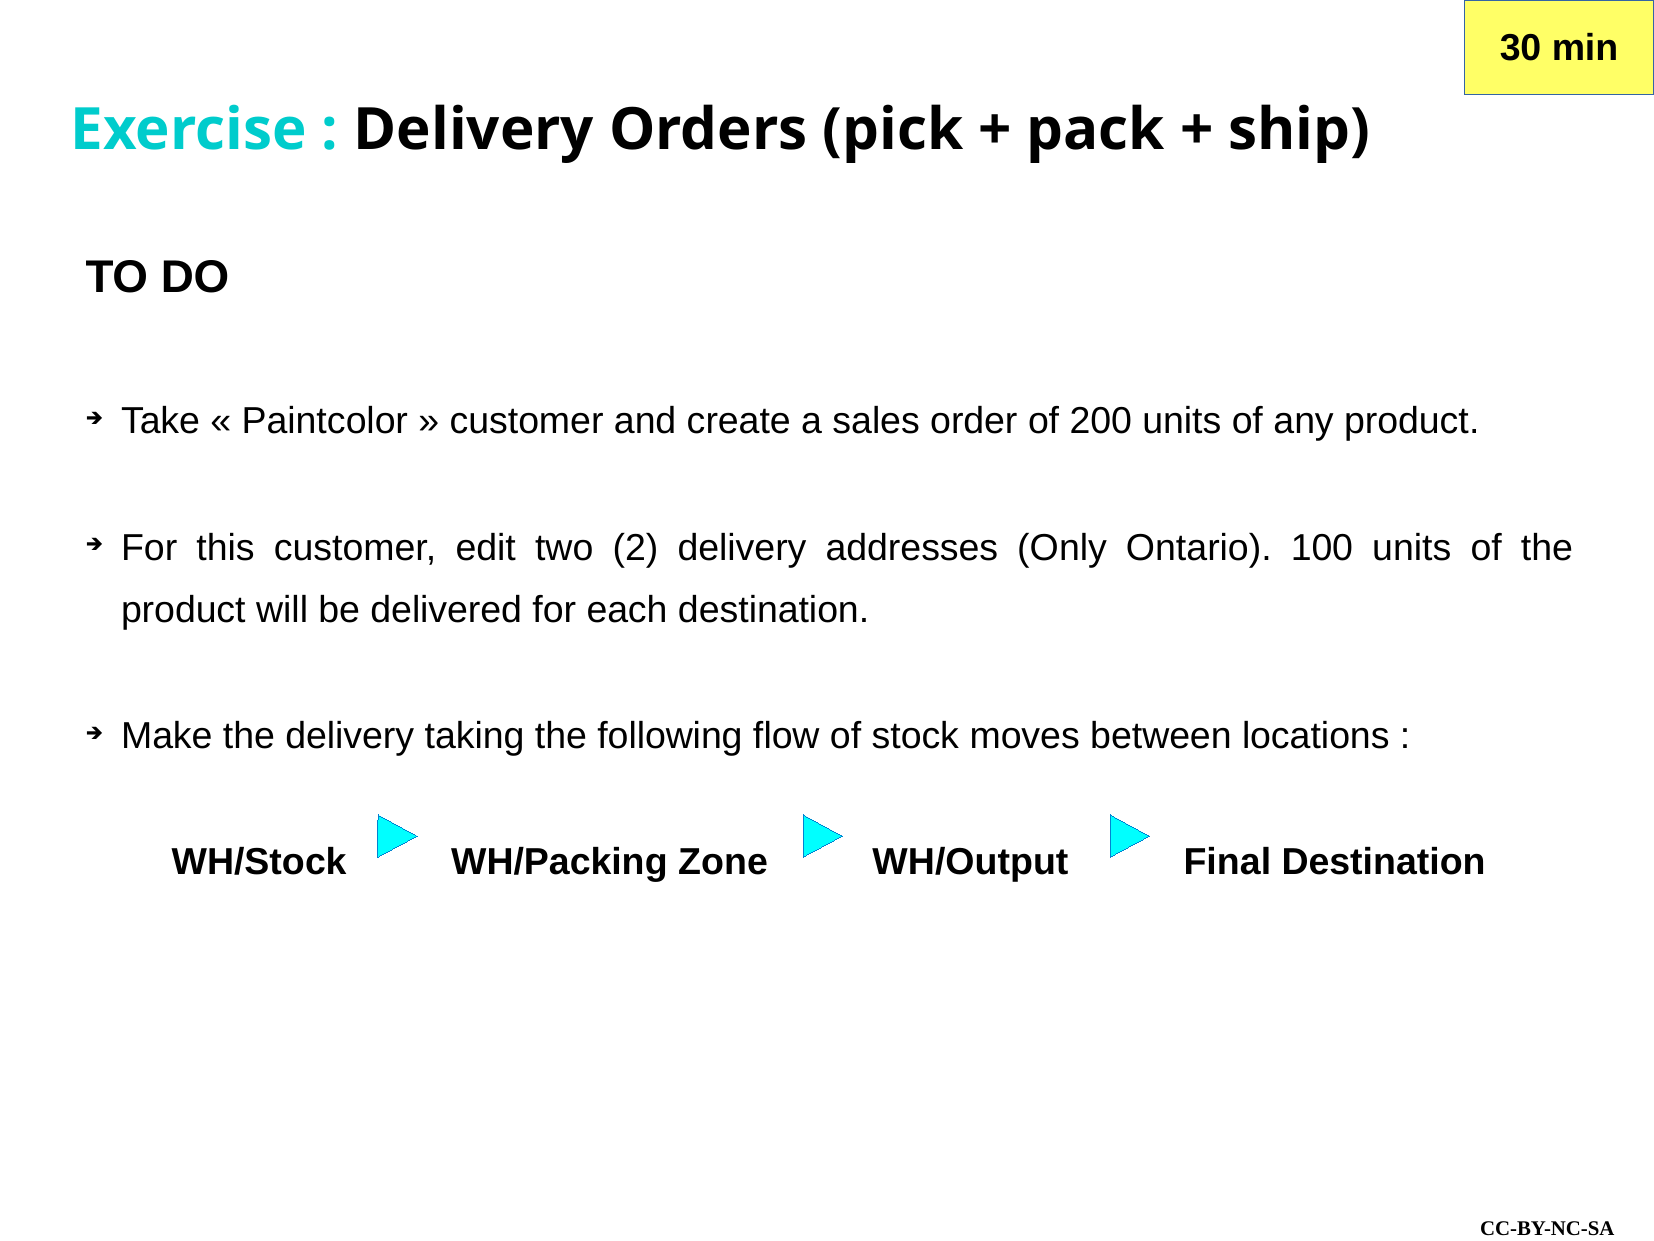

30 min
# Exercise : Delivery Orders (pick + pack + ship)
TO DO
Take « Paintcolor » customer and create a sales order of 200 units of any product.
For this customer, edit two (2) delivery addresses (Only Ontario). 100 units of the product will be delivered for each destination.
Make the delivery taking the following flow of stock moves between locations :
WH/Stock WH/Packing Zone WH/Output Final Destination